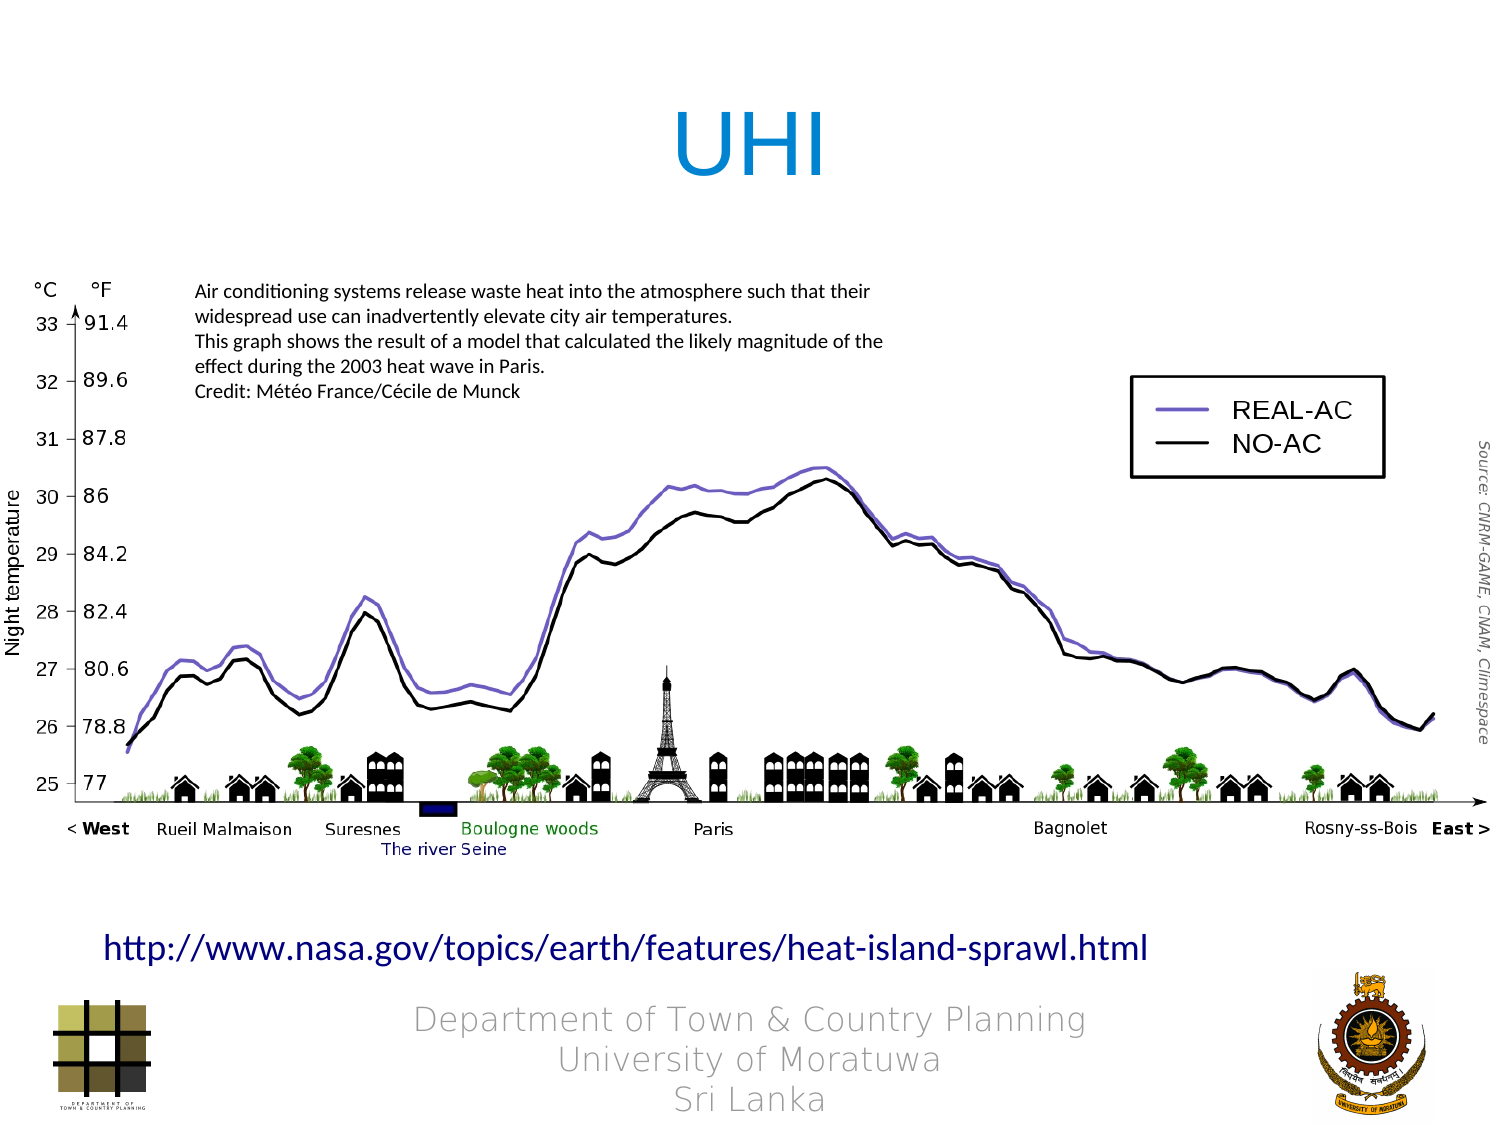

# UHI
Air conditioning systems release waste heat into the atmosphere such that their widespread use can inadvertently elevate city air temperatures.
This graph shows the result of a model that calculated the likely magnitude of the effect during the 2003 heat wave in Paris.
Credit: Météo France/Cécile de Munck
http://www.nasa.gov/topics/earth/features/heat-island-sprawl.html